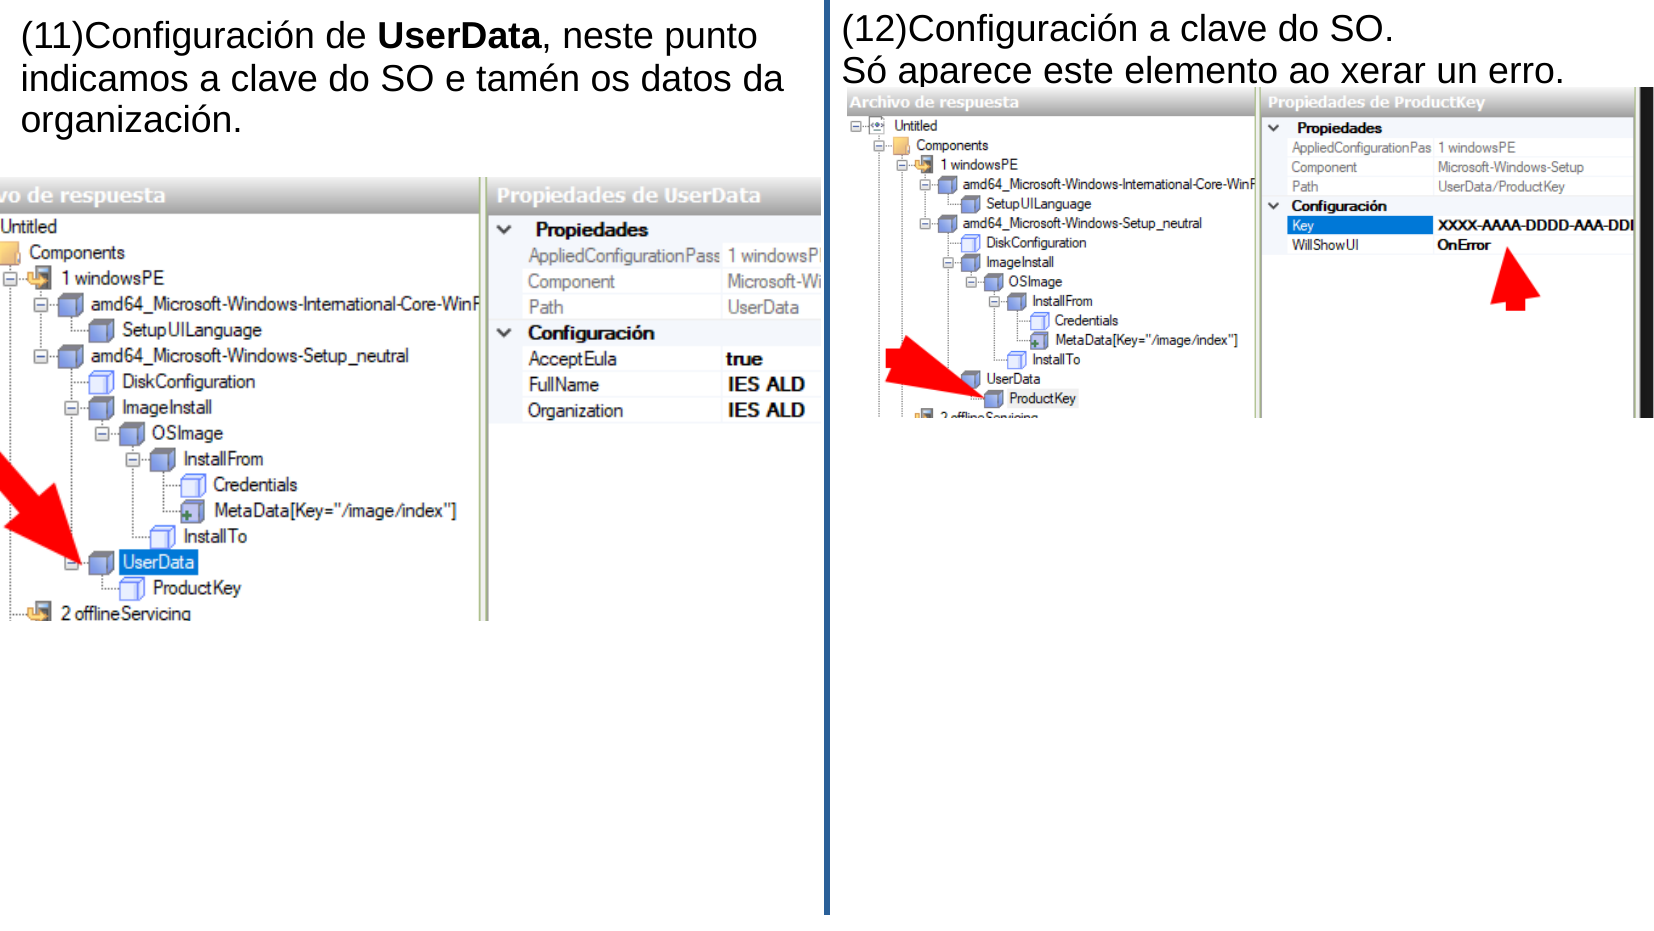

(12)Configuración a clave do SO.
Só aparece este elemento ao xerar un erro.
(11)Configuración de UserData, neste punto indicamos a clave do SO e tamén os datos da organización.